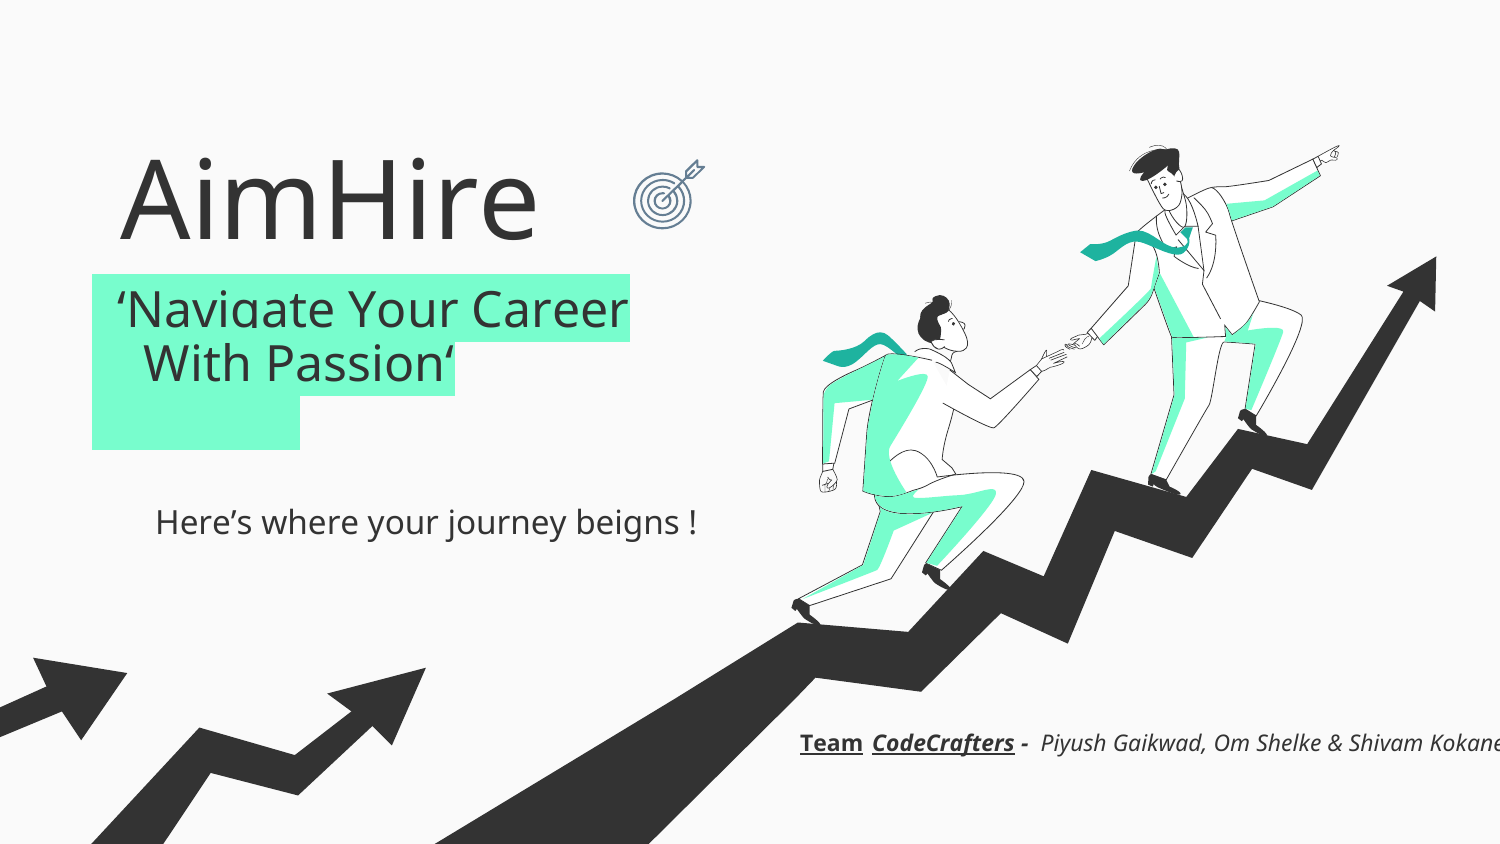

# AimHire
 ‘Navigate Your Career
 With Passion‘
Here’s where your journey beigns !
Team CodeCrafters - Piyush Gaikwad, Om Shelke & Shivam Kokane